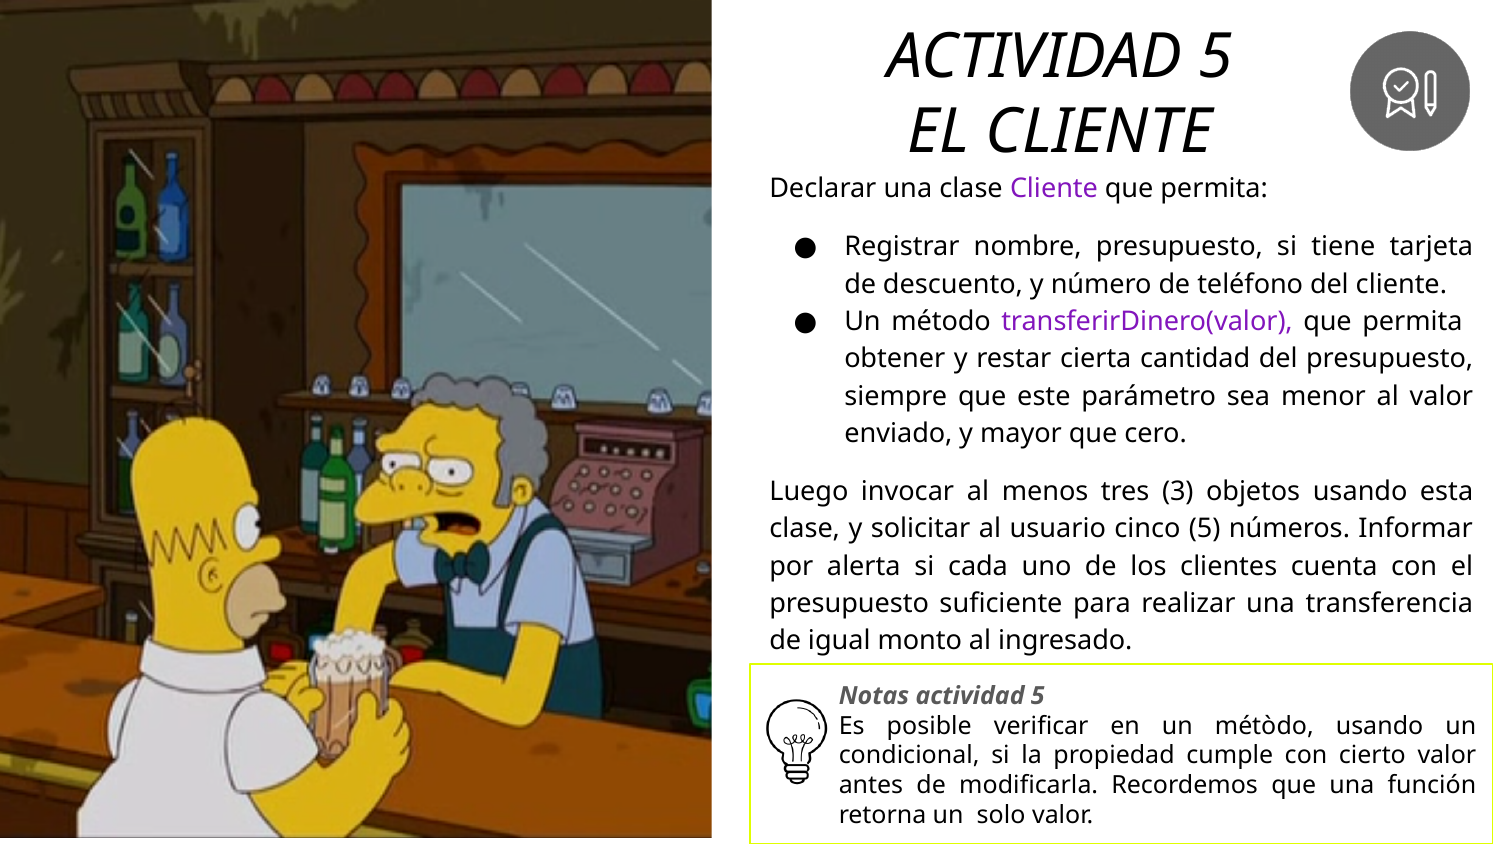

ACTIVIDAD 5
EL CLIENTE
Declarar una clase Cliente que permita:
Registrar nombre, presupuesto, si tiene tarjeta de descuento, y número de teléfono del cliente.
Un método transferirDinero(valor), que permita obtener y restar cierta cantidad del presupuesto, siempre que este parámetro sea menor al valor enviado, y mayor que cero.
Luego invocar al menos tres (3) objetos usando esta clase, y solicitar al usuario cinco (5) números. Informar por alerta si cada uno de los clientes cuenta con el presupuesto suficiente para realizar una transferencia de igual monto al ingresado.
Notas actividad 5
Es posible verificar en un métòdo, usando un condicional, si la propiedad cumple con cierto valor antes de modificarla. Recordemos que una función retorna un solo valor.